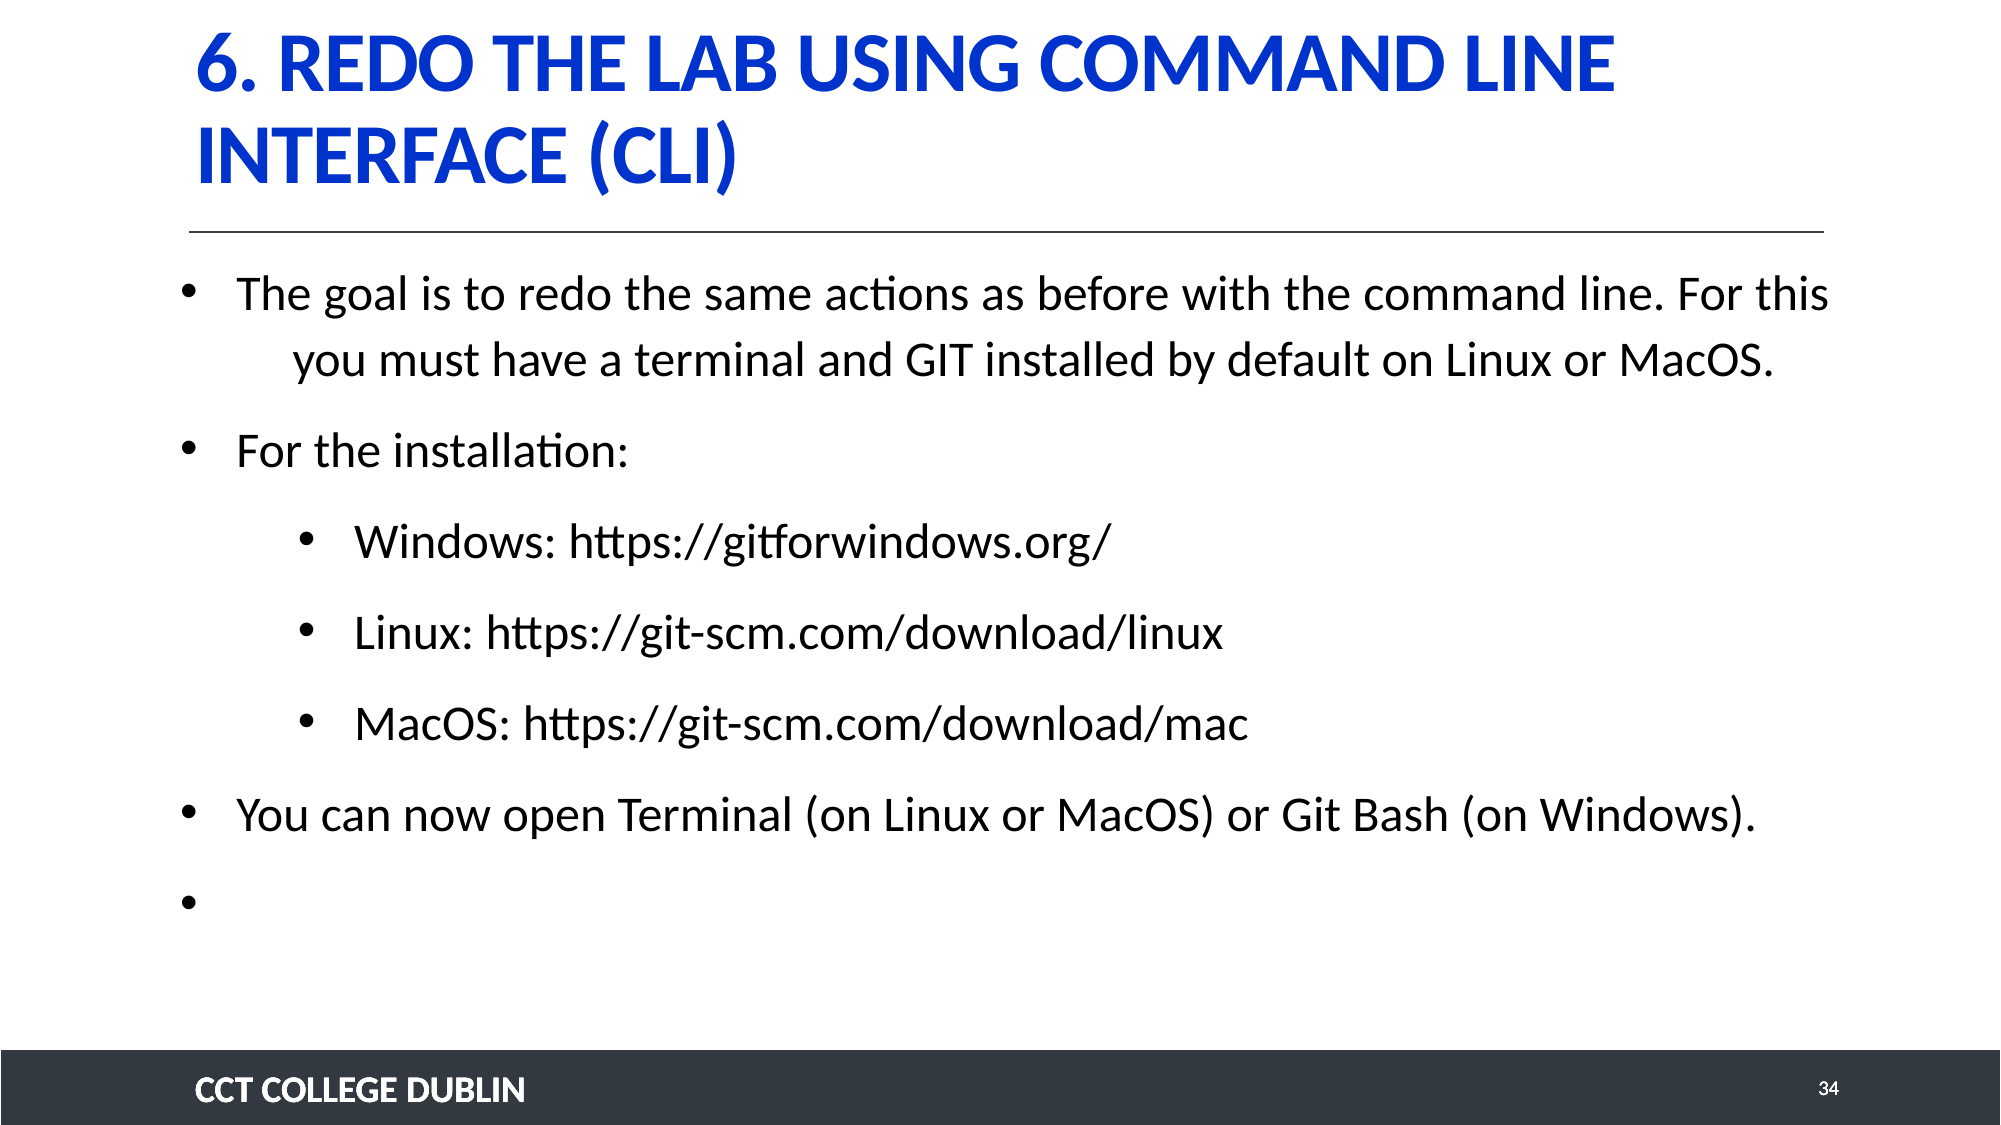

# 6. REDO THE LAB USING COMMAND LINE INTERFACE (CLI)
The goal is to redo the same actions as before with the command line. For this you must have a terminal and GIT installed by default on Linux or MacOS.
For the installation:
Windows: https://gitforwindows.org/
Linux: https://git-scm.com/download/linux
MacOS: https://git-scm.com/download/mac
You can now open Terminal (on Linux or MacOS) or Git Bash (on Windows).
CCT COLLEGE DUBLIN
CCT COLLEGE DUBLIN
CCT COLLEGE DUBLIN